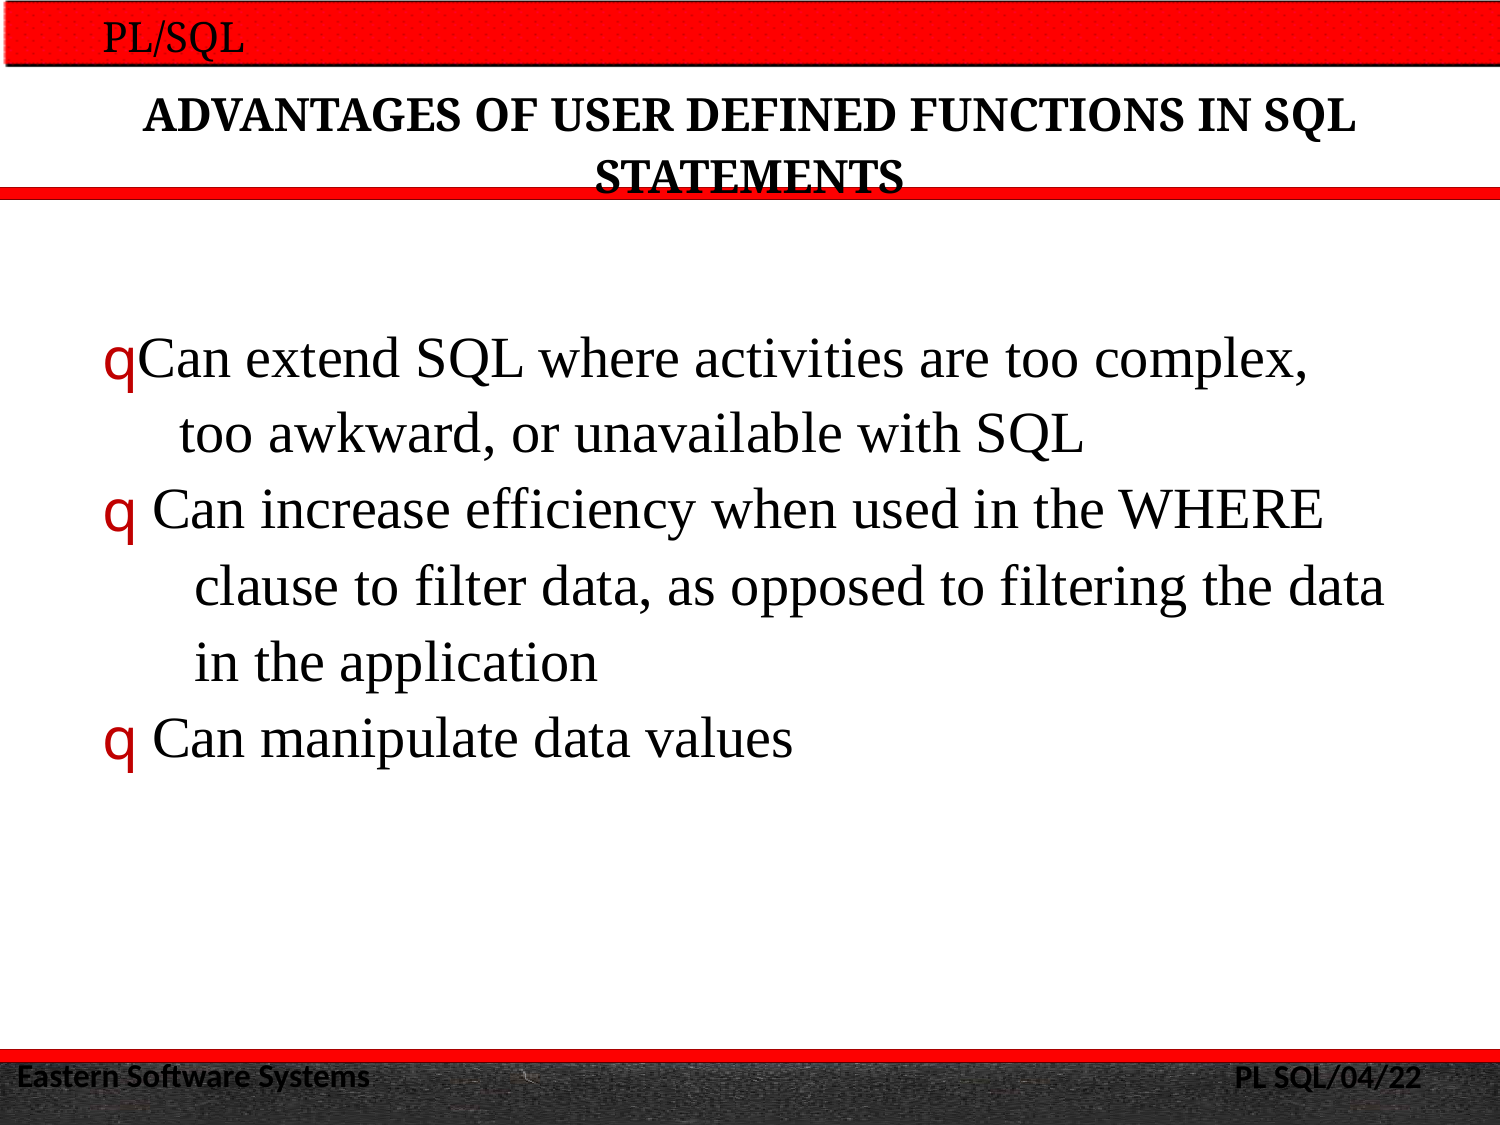

PL/SQL
ADVANTAGES OF USER DEFINED FUNCTIONS IN SQL STATEMENTS
Can extend SQL where activities are too complex,
 too awkward, or unavailable with SQL
 Can increase efficiency when used in the WHERE
 clause to filter data, as opposed to filtering the data
 in the application
 Can manipulate data values
Eastern Software Systems
				 PL SQL/04/22